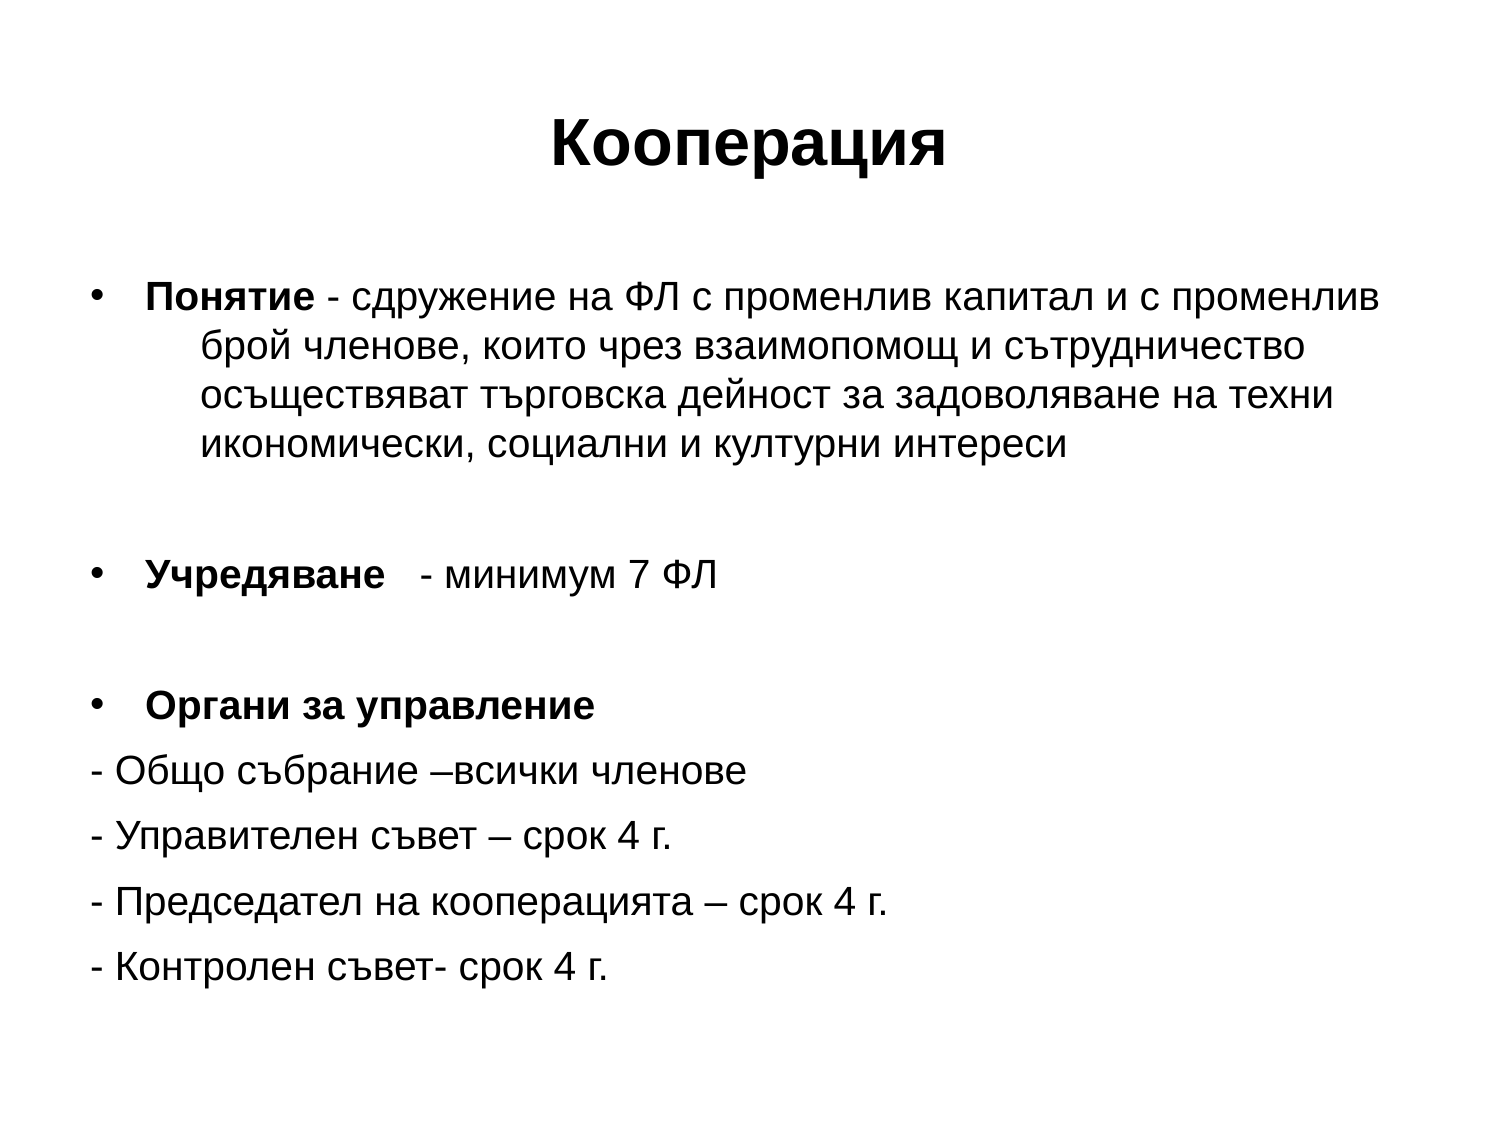

# Кооперация
Понятие - сдружение на ФЛ с променлив капитал и с променлив брой членове, които чрез взаимопомощ и сътрудничество осъществяват търговска дейност за задоволяване на техни икономически, социални и културни интереси
Учредяване - минимум 7 ФЛ
Органи за управление
- Общо събрание –всички членове
- Управителен съвет – срок 4 г.
- Председател на кооперацията – срок 4 г.
- Контролен съвет- срок 4 г.